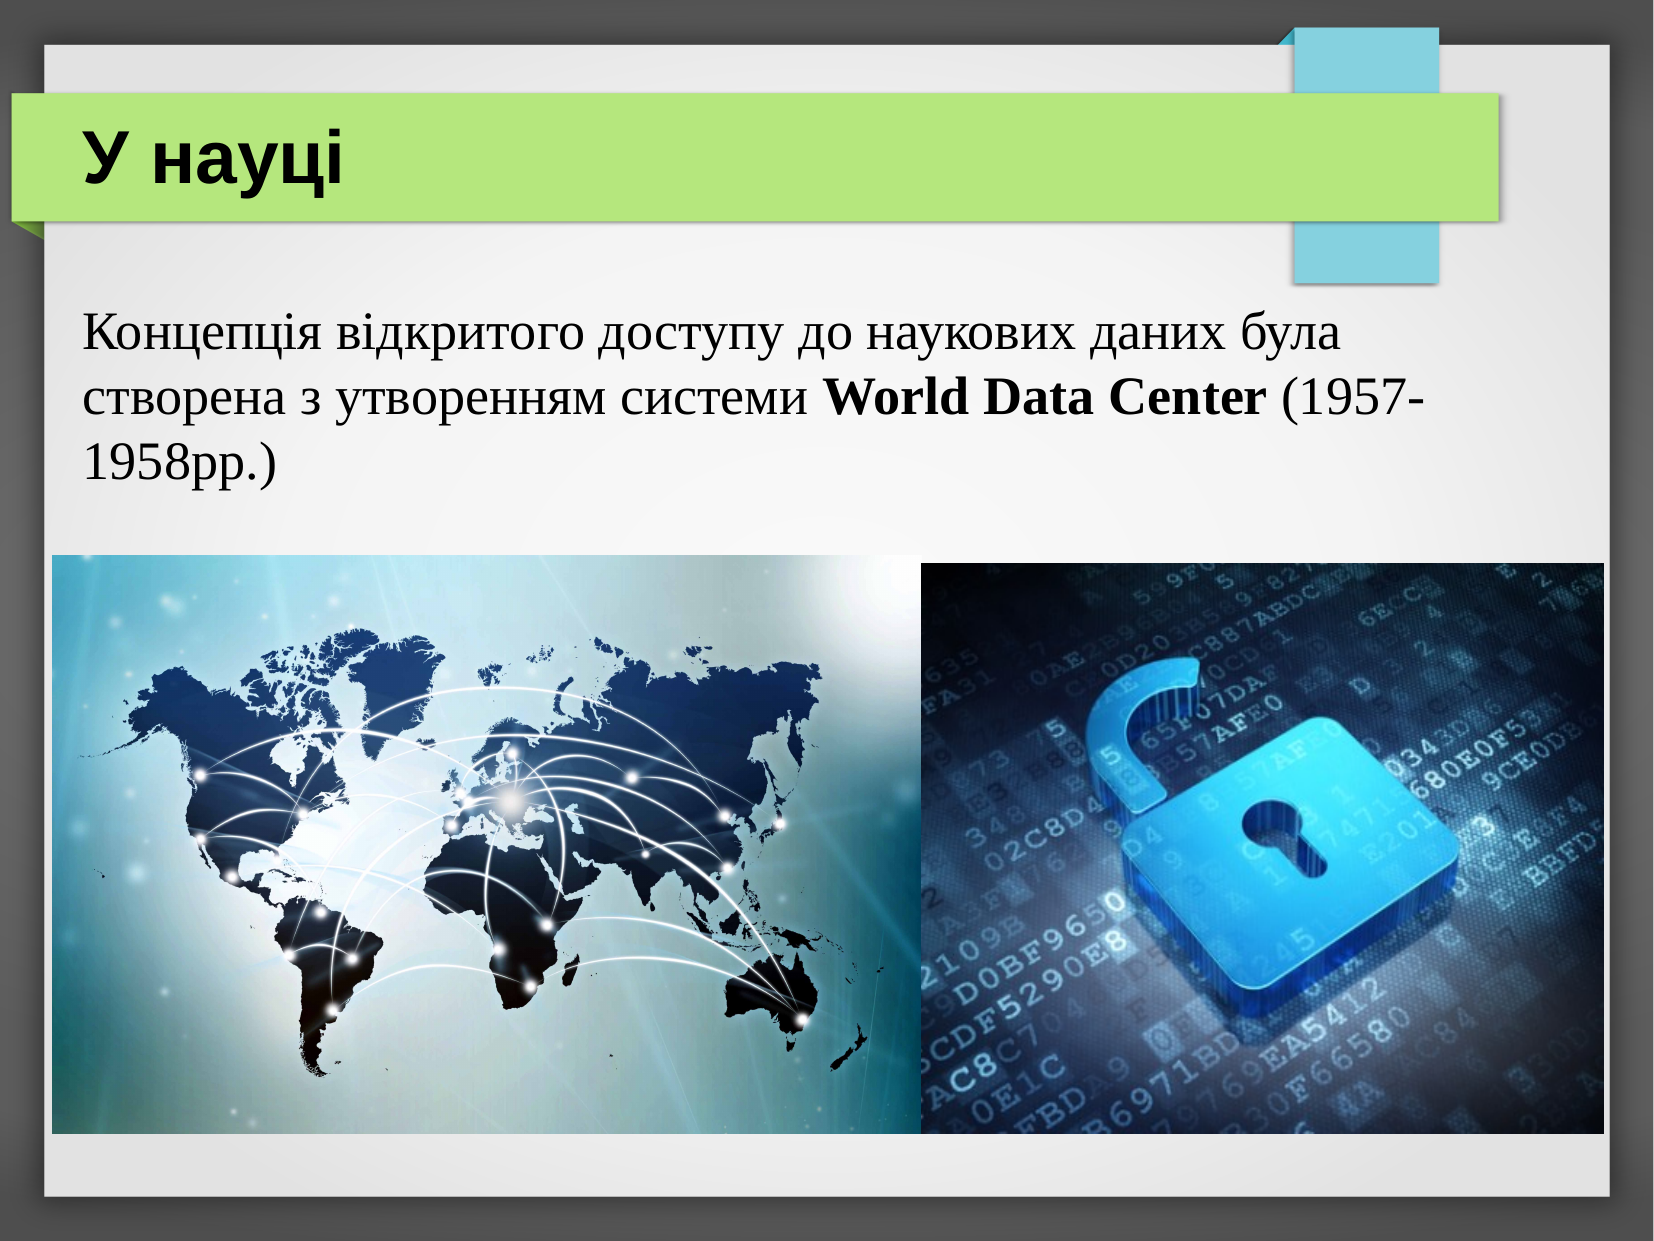

У науці
Концепція відкритого доступу до наукових даних була створена з утворенням системи World Data Center (1957-1958рр.)